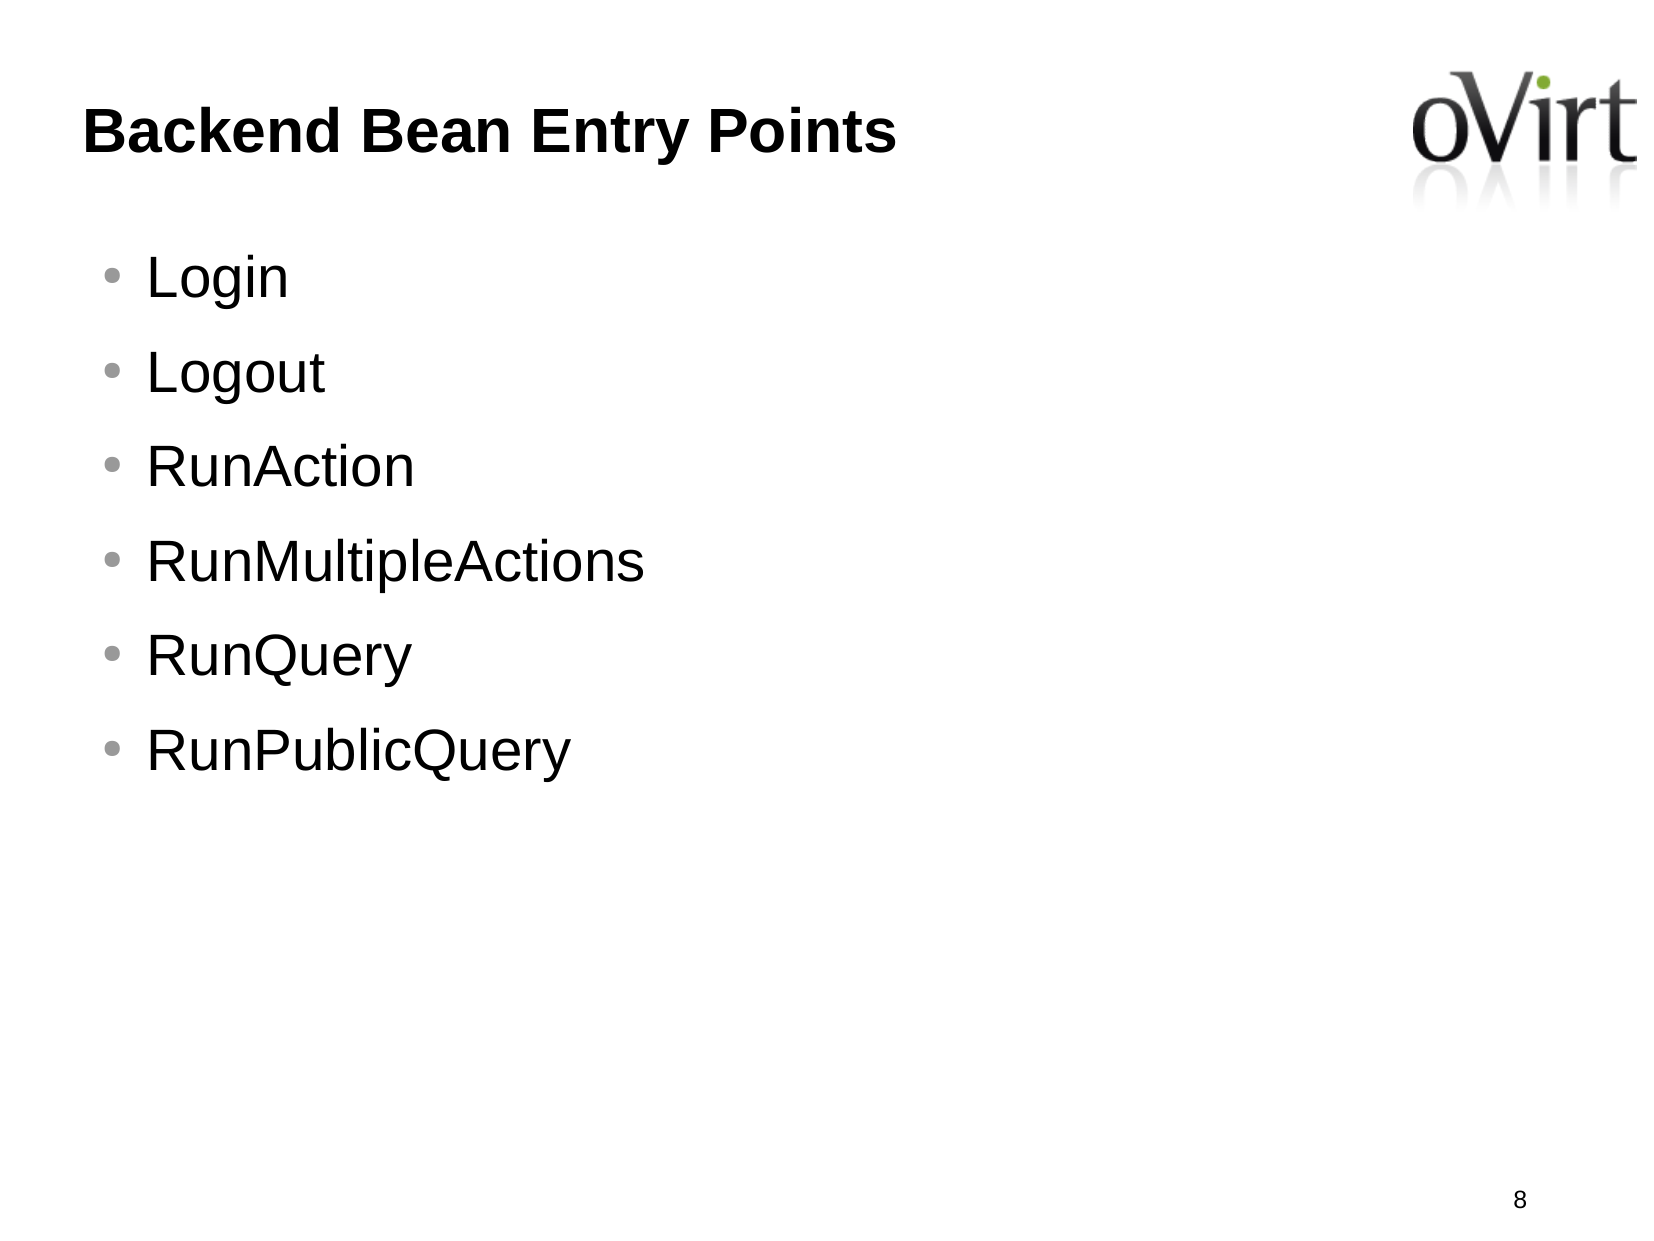

# Backend Bean Entry Points
Login
Logout
RunAction
RunMultipleActions
RunQuery
RunPublicQuery